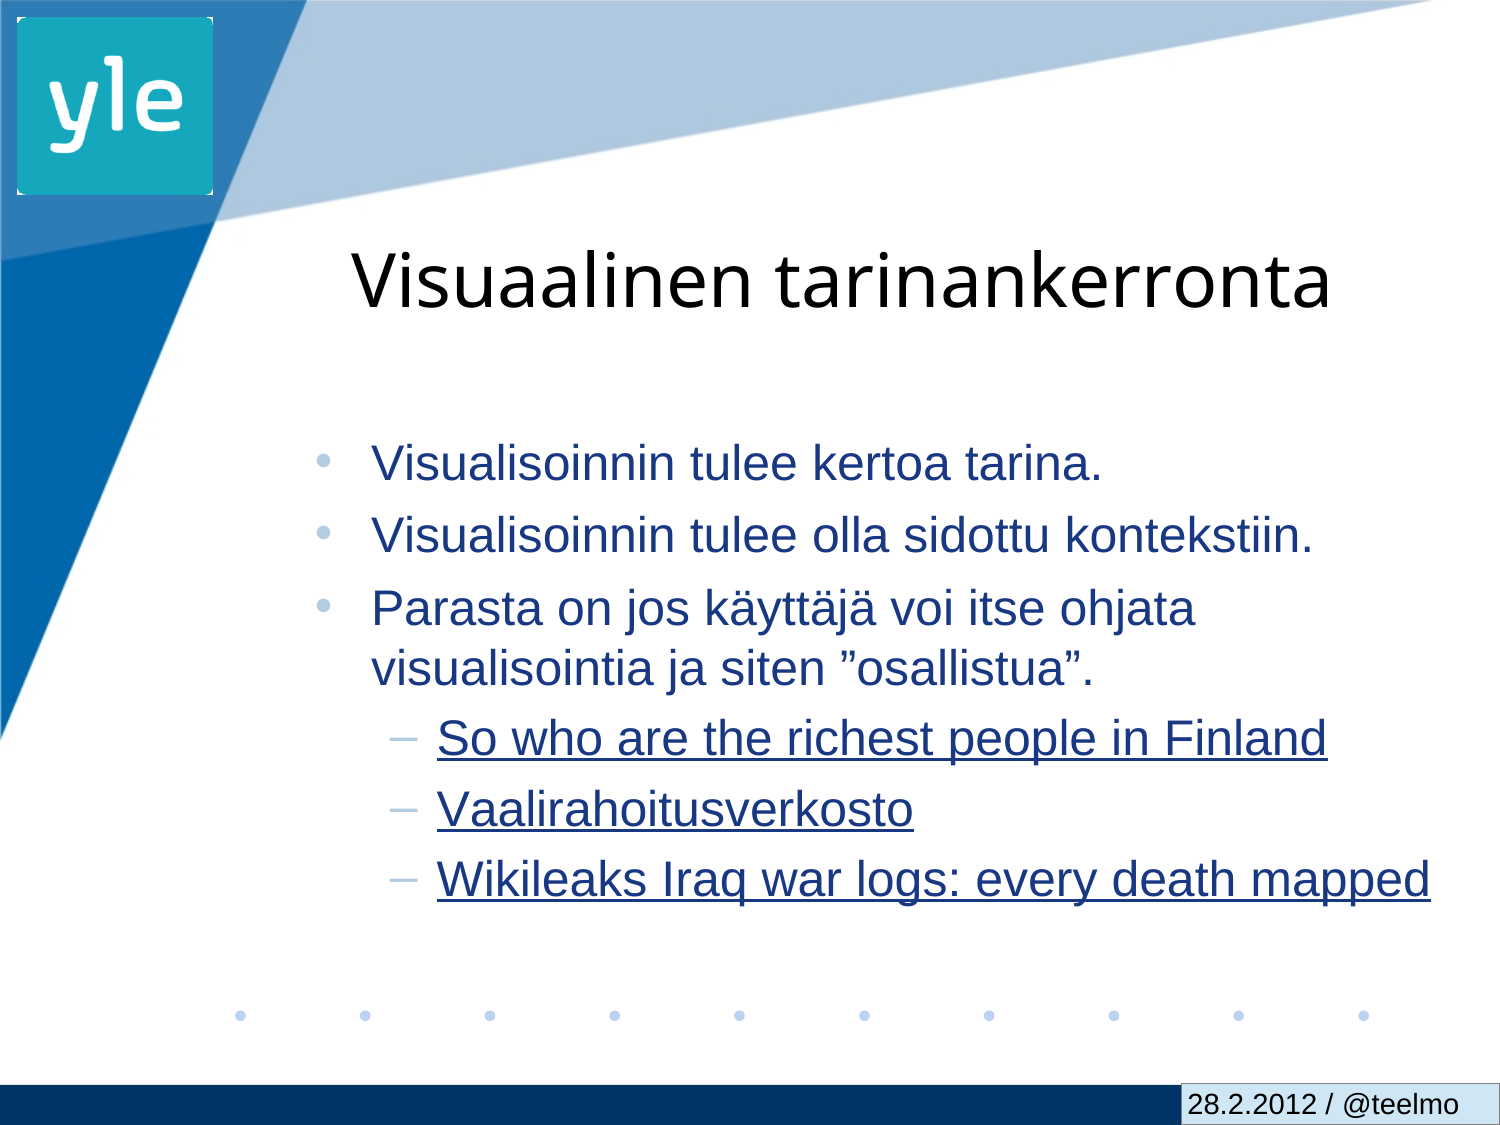

# Visuaalinen tarinankerronta
Visualisoinnin tulee kertoa tarina.
Visualisoinnin tulee olla sidottu kontekstiin.
Parasta on jos käyttäjä voi itse ohjata visualisointia ja siten ”osallistua”.
So who are the richest people in Finland
Vaalirahoitusverkosto
Wikileaks Iraq war logs: every death mapped
28.2.2012 / @teelmo